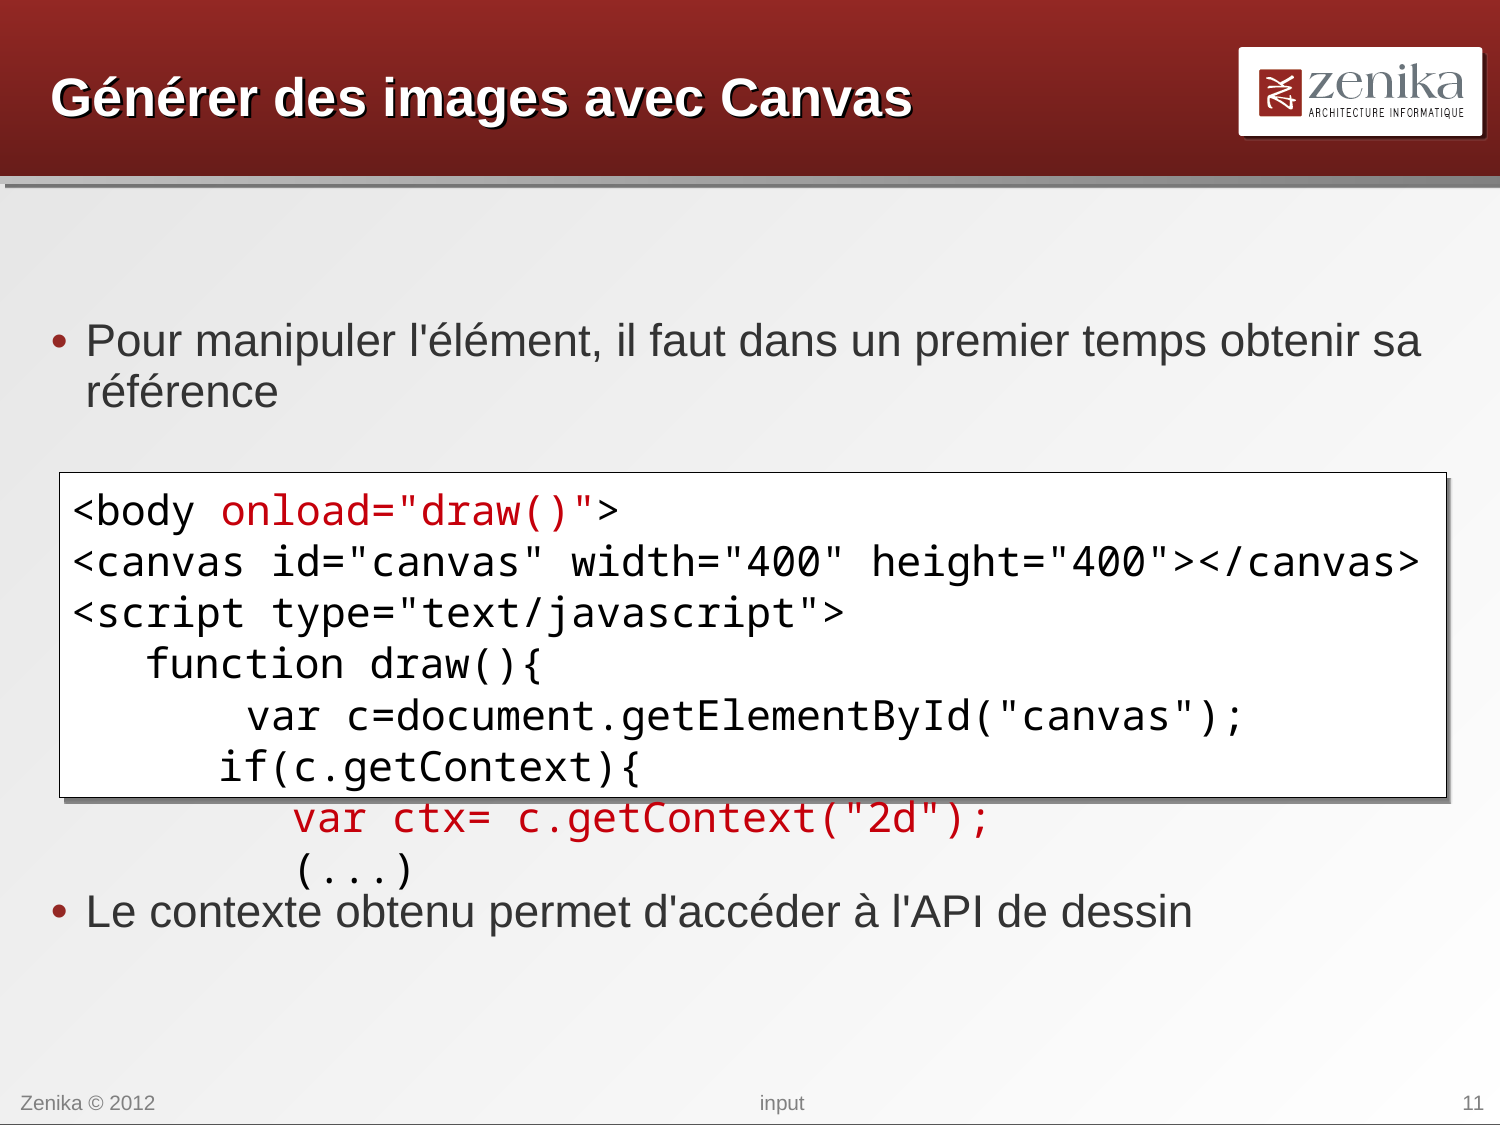

# Générer des images avec Canvas
Pour manipuler l'élément, il faut dans un premier temps obtenir sa référence
Le contexte obtenu permet d'accéder à l'API de dessin
<body onload="draw()">
<canvas id="canvas" width="400" height="400"></canvas>
<script type="text/javascript">
	function draw(){
 var c=document.getElementById("canvas");
 	if(c.getContext){
 	var ctx= c.getContext("2d");
		 	(...)